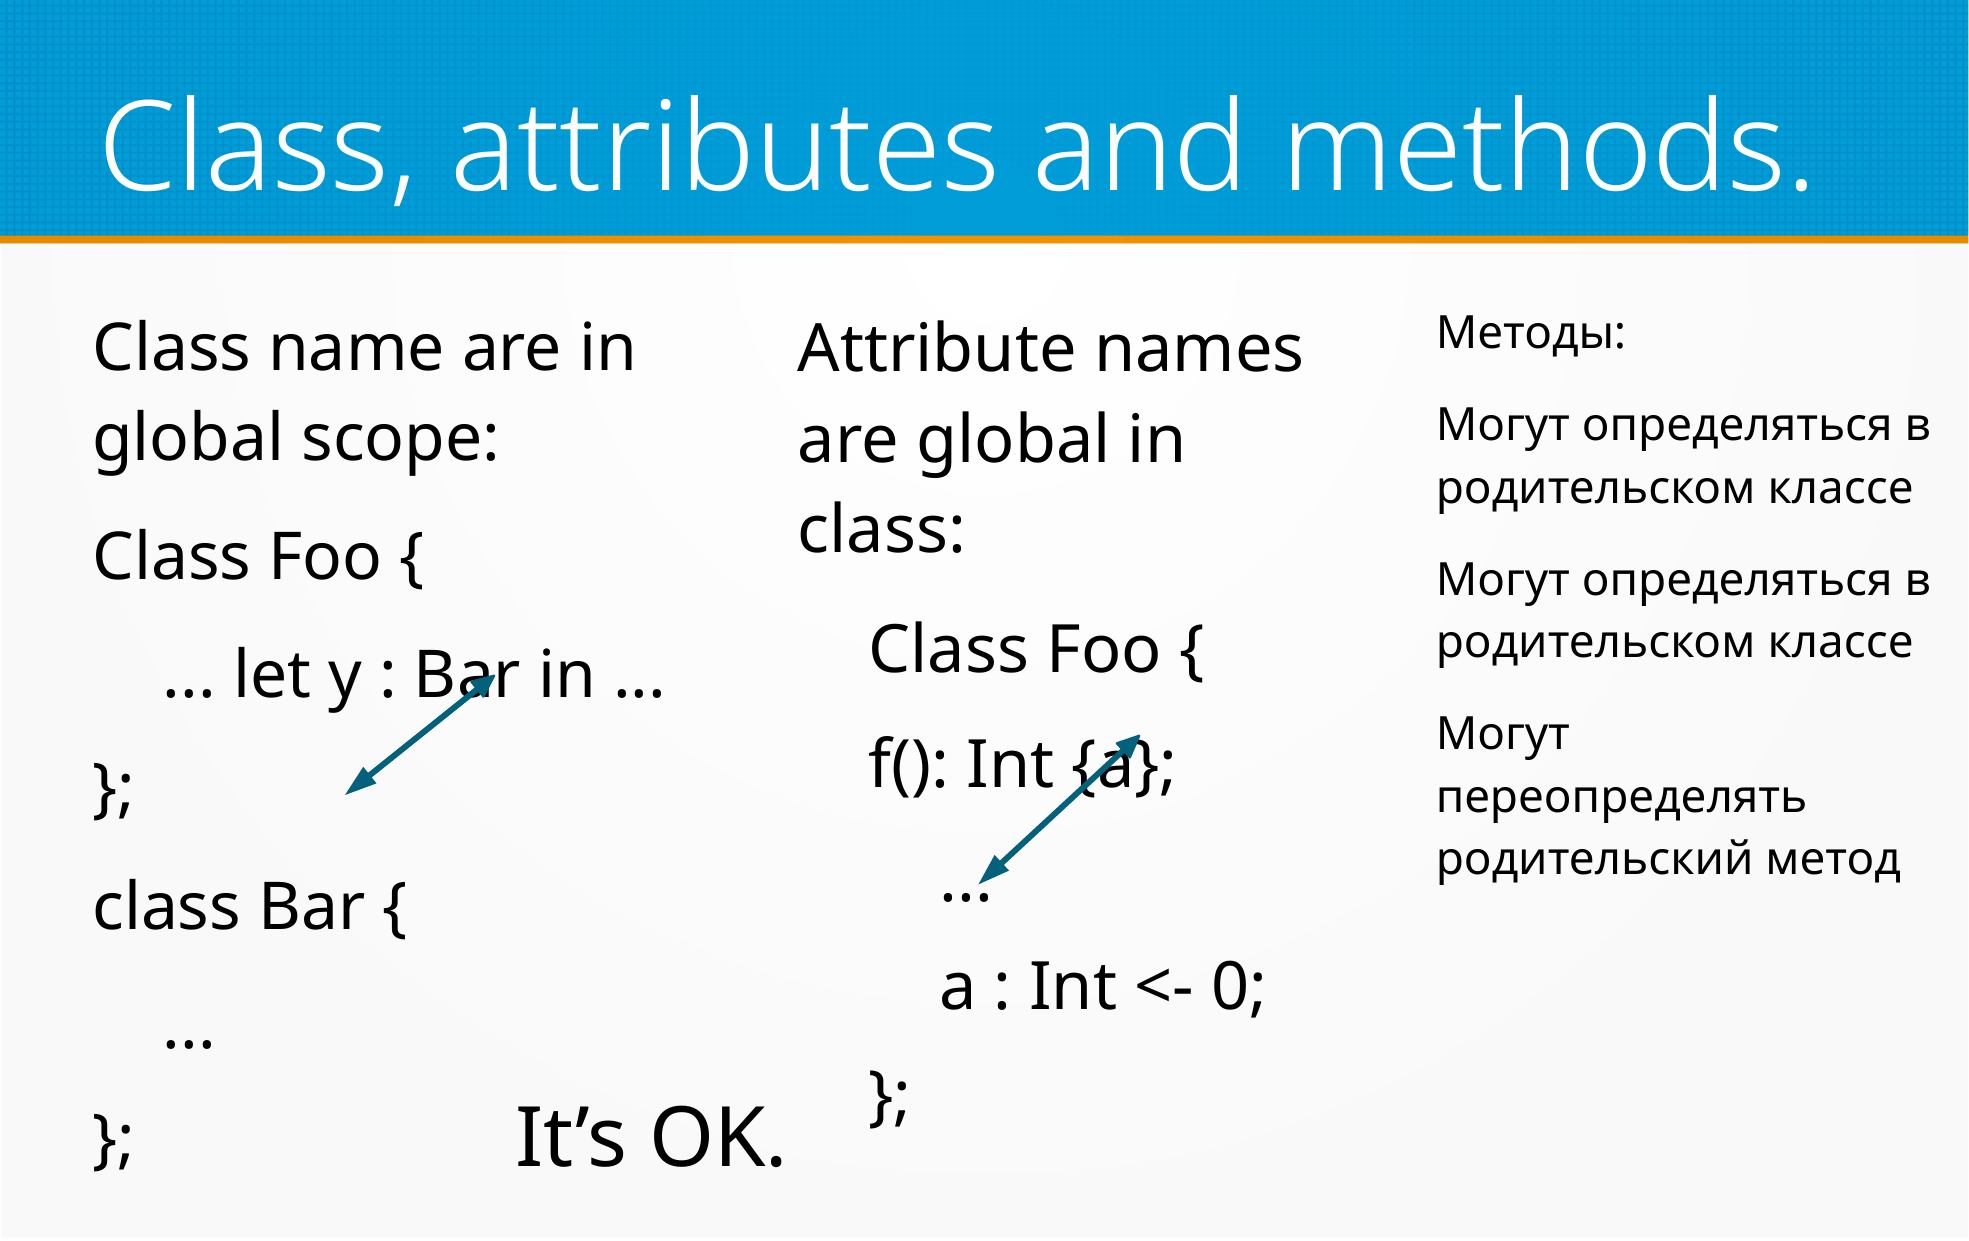

# Class, attributes and methods.
Class name are in global scope:
Class Foo {
... let y : Bar in ...
};
class Bar {
...
};
Attribute names are global in class:
Class Foo {
f(): Int {a};
...
a : Int <- 0;
};
Методы:
Могут определяться в родительском классе
Могут определяться в родительском классе
Могут переопределять родительский метод
It’s OK.